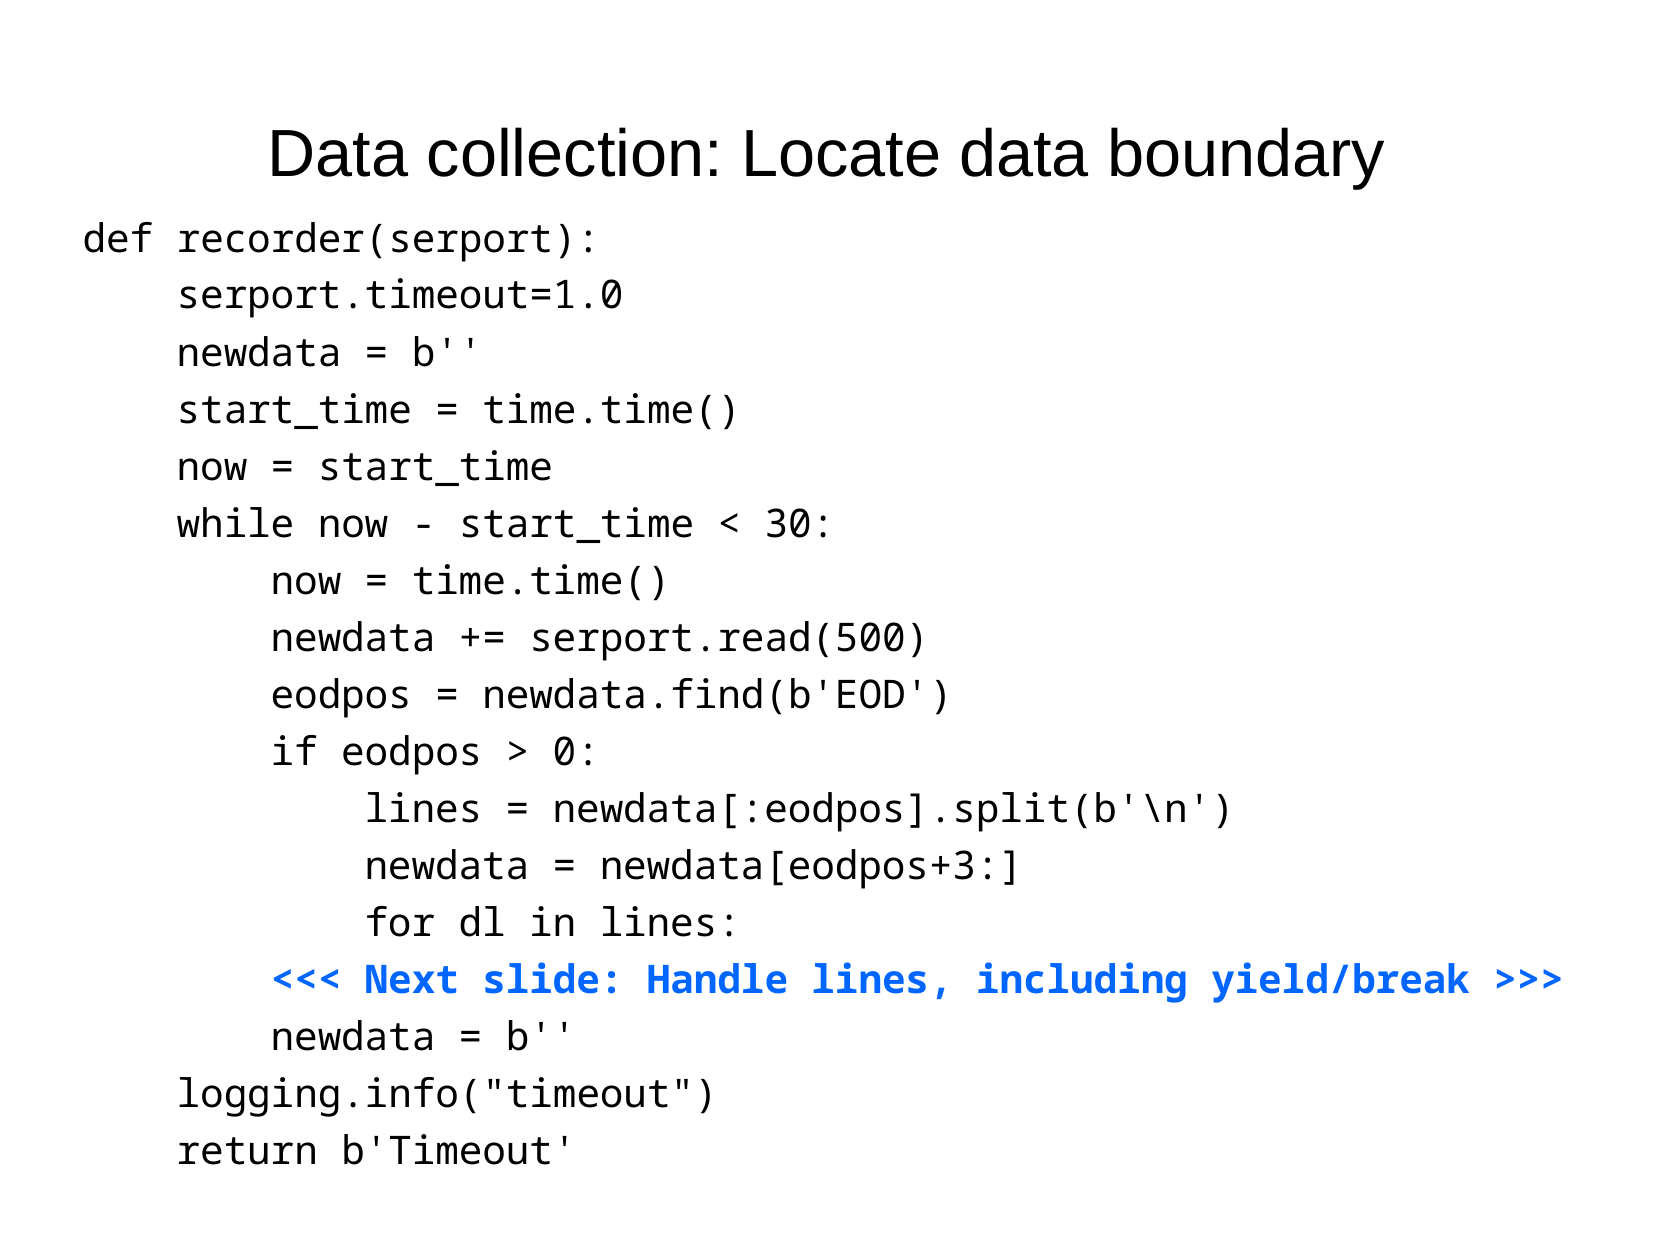

# Data collection: Locate data boundary
def recorder(serport):
 serport.timeout=1.0
 newdata = b''
 start_time = time.time()
 now = start_time
 while now - start_time < 30:
 now = time.time()
 newdata += serport.read(500)
 eodpos = newdata.find(b'EOD')
 if eodpos > 0:
 lines = newdata[:eodpos].split(b'\n')
 newdata = newdata[eodpos+3:]
 for dl in lines:
 <<< Next slide: Handle lines, including yield/break >>>
 newdata = b''
 logging.info("timeout")
 return b'Timeout'